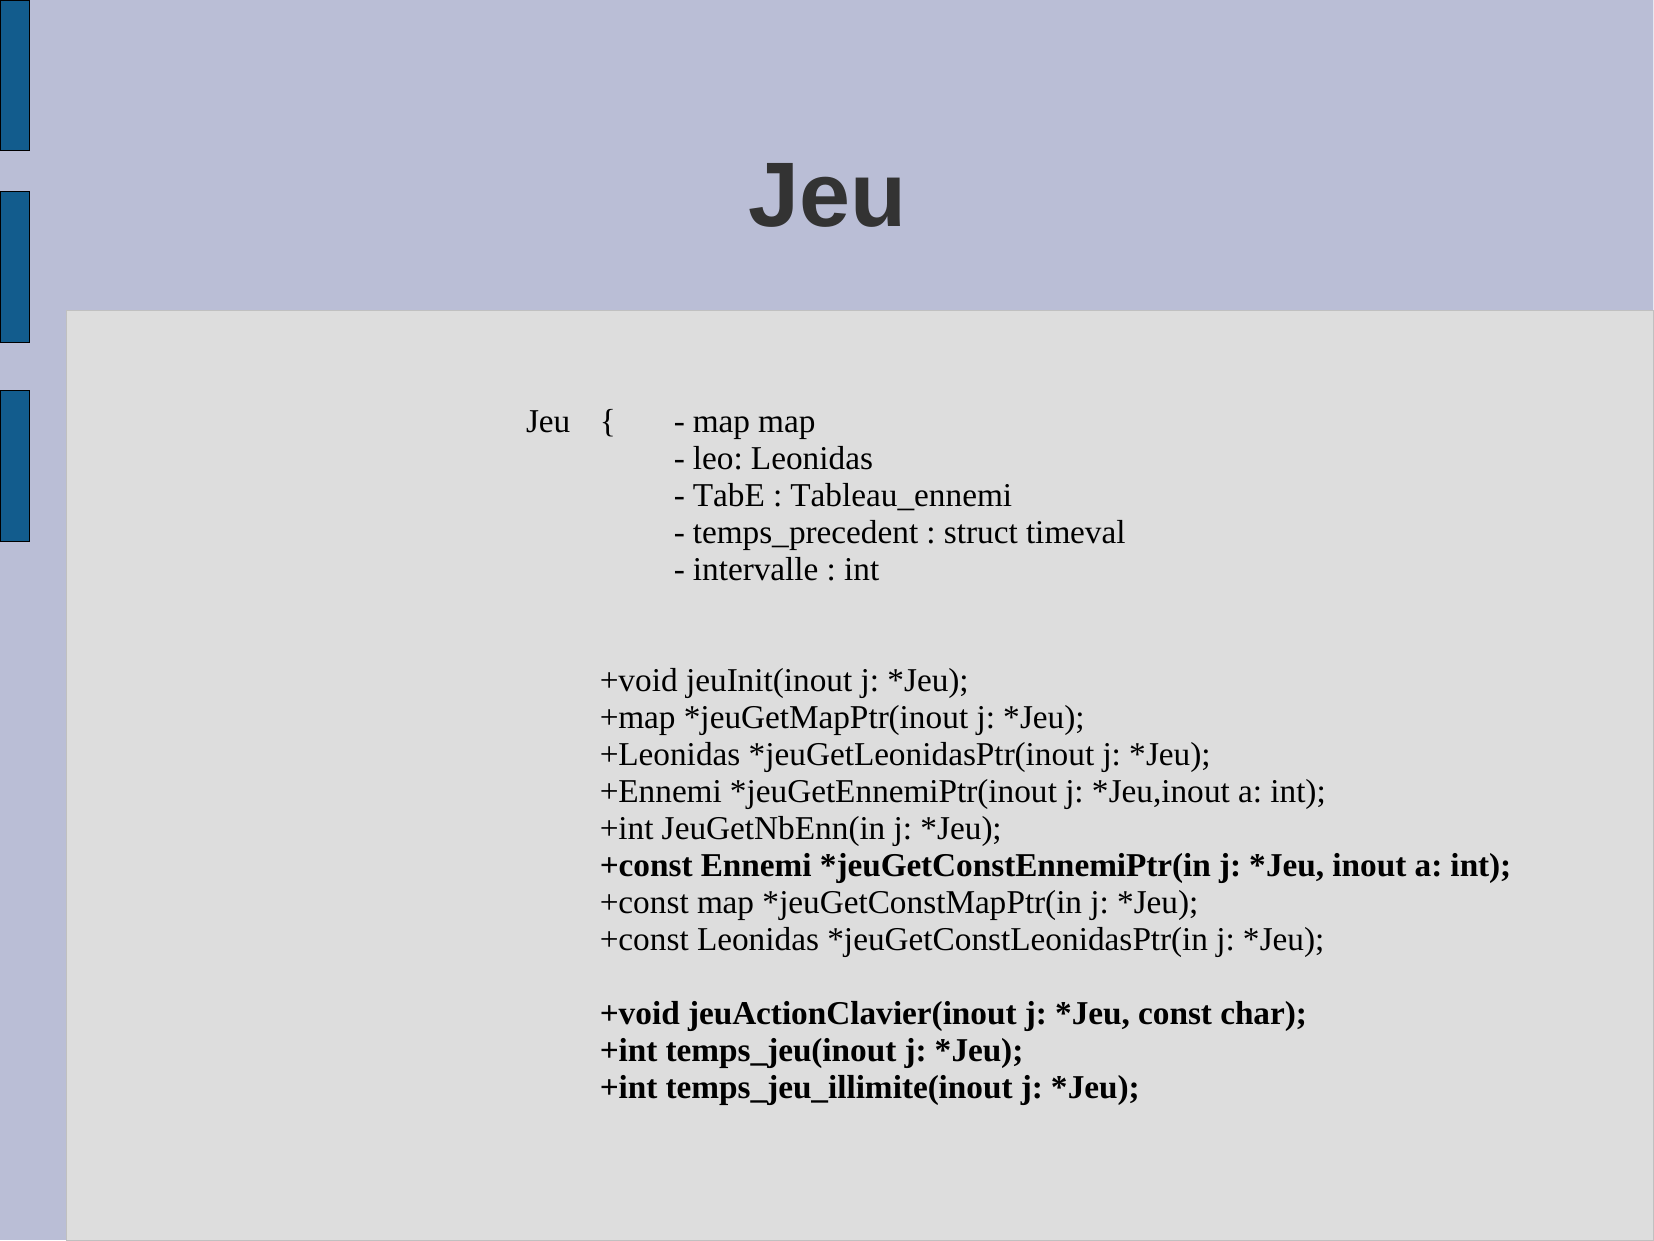

# Jeu
					Jeu	{	- map map
							- leo: Leonidas
							- TabE : Tableau_ennemi
							- temps_precedent : struct timeval
							- intervalle : int
						+void jeuInit(inout j: *Jeu);
						+map *jeuGetMapPtr(inout j: *Jeu);
						+Leonidas *jeuGetLeonidasPtr(inout j: *Jeu);
						+Ennemi *jeuGetEnnemiPtr(inout j: *Jeu,inout a: int);
						+int JeuGetNbEnn(in j: *Jeu);
						+const Ennemi *jeuGetConstEnnemiPtr(in j: *Jeu, inout a: int);
						+const map *jeuGetConstMapPtr(in j: *Jeu);
						+const Leonidas *jeuGetConstLeonidasPtr(in j: *Jeu);
						+void jeuActionClavier(inout j: *Jeu, const char);
						+int temps_jeu(inout j: *Jeu);
						+int temps_jeu_illimite(inout j: *Jeu);